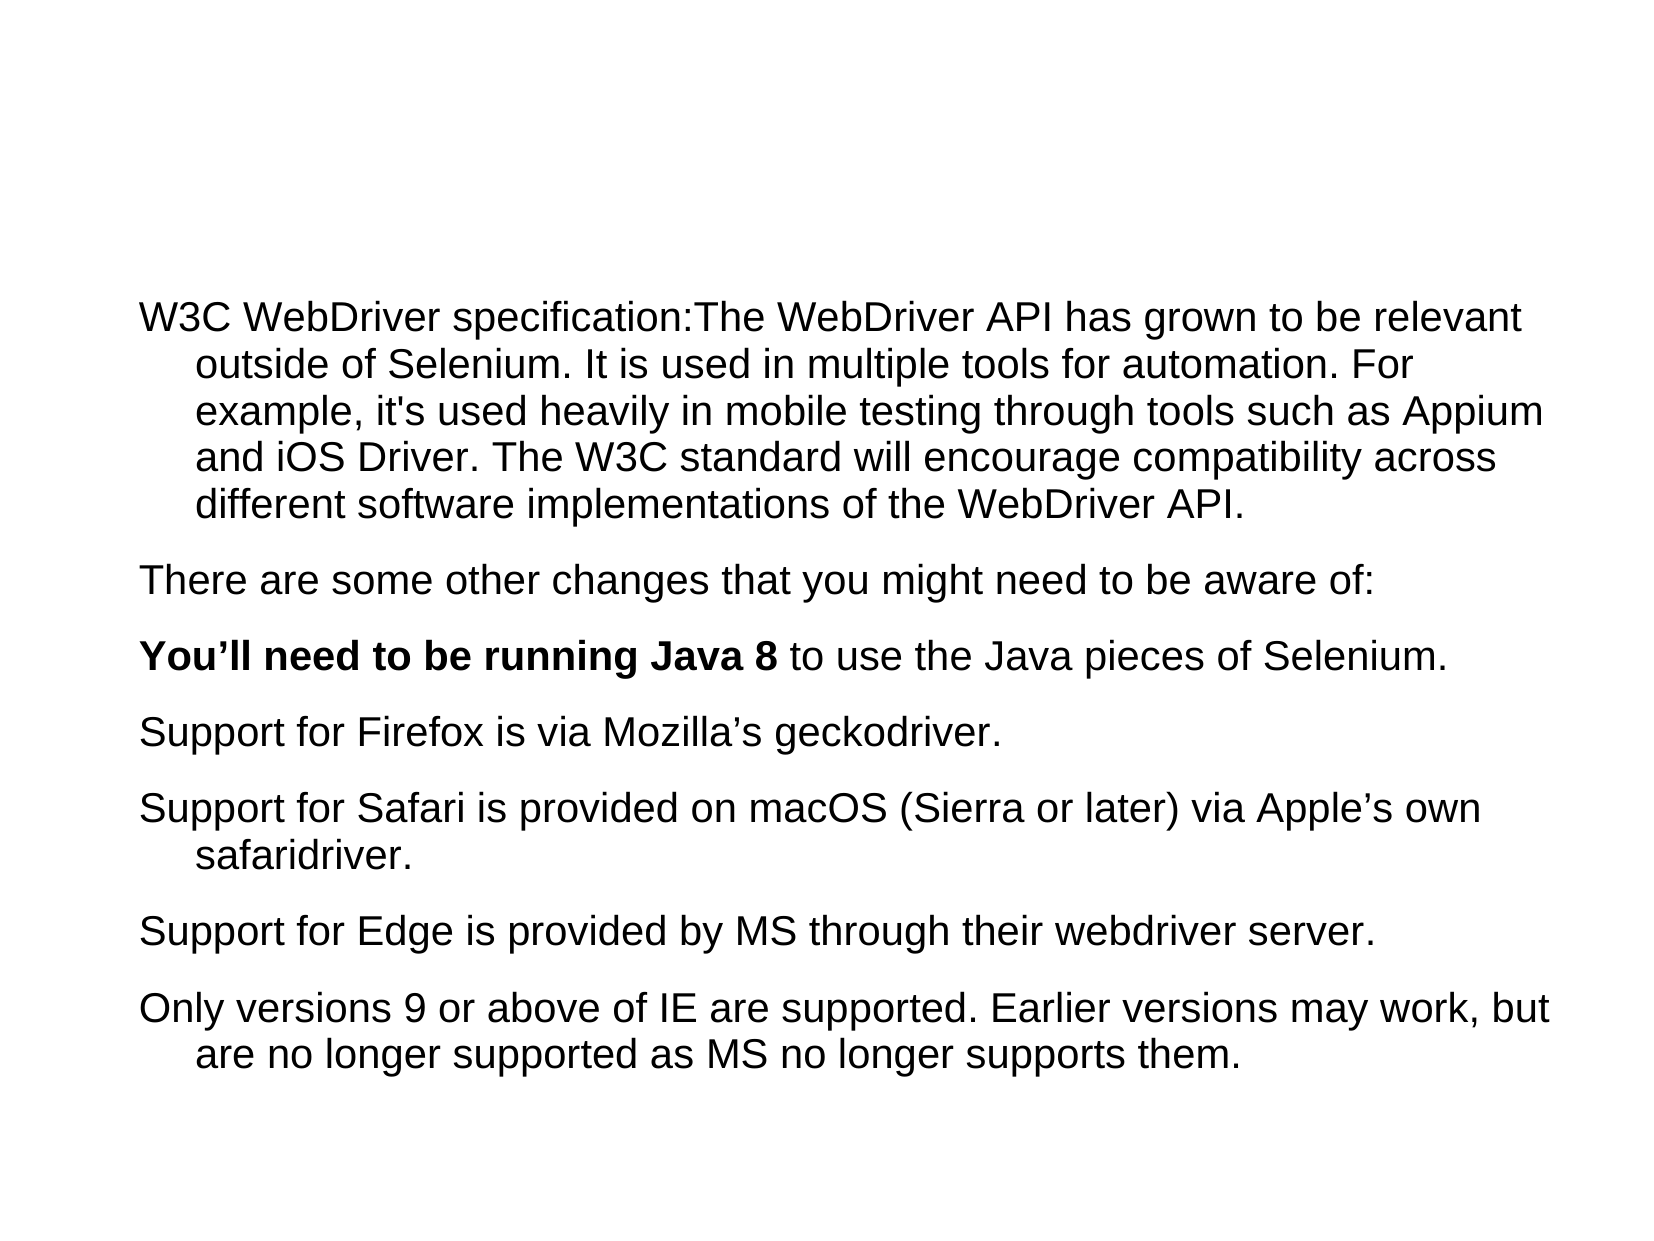

#
W3C WebDriver specification:The WebDriver API has grown to be relevant outside of Selenium. It is used in multiple tools for automation. For example, it's used heavily in mobile testing through tools such as Appium and iOS Driver. The W3C standard will encourage compatibility across different software implementations of the WebDriver API.
There are some other changes that you might need to be aware of:
You’ll need to be running Java 8 to use the Java pieces of Selenium.
Support for Firefox is via Mozilla’s geckodriver.
Support for Safari is provided on macOS (Sierra or later) via Apple’s own safaridriver.
Support for Edge is provided by MS through their webdriver server.
Only versions 9 or above of IE are supported. Earlier versions may work, but are no longer supported as MS no longer supports them.